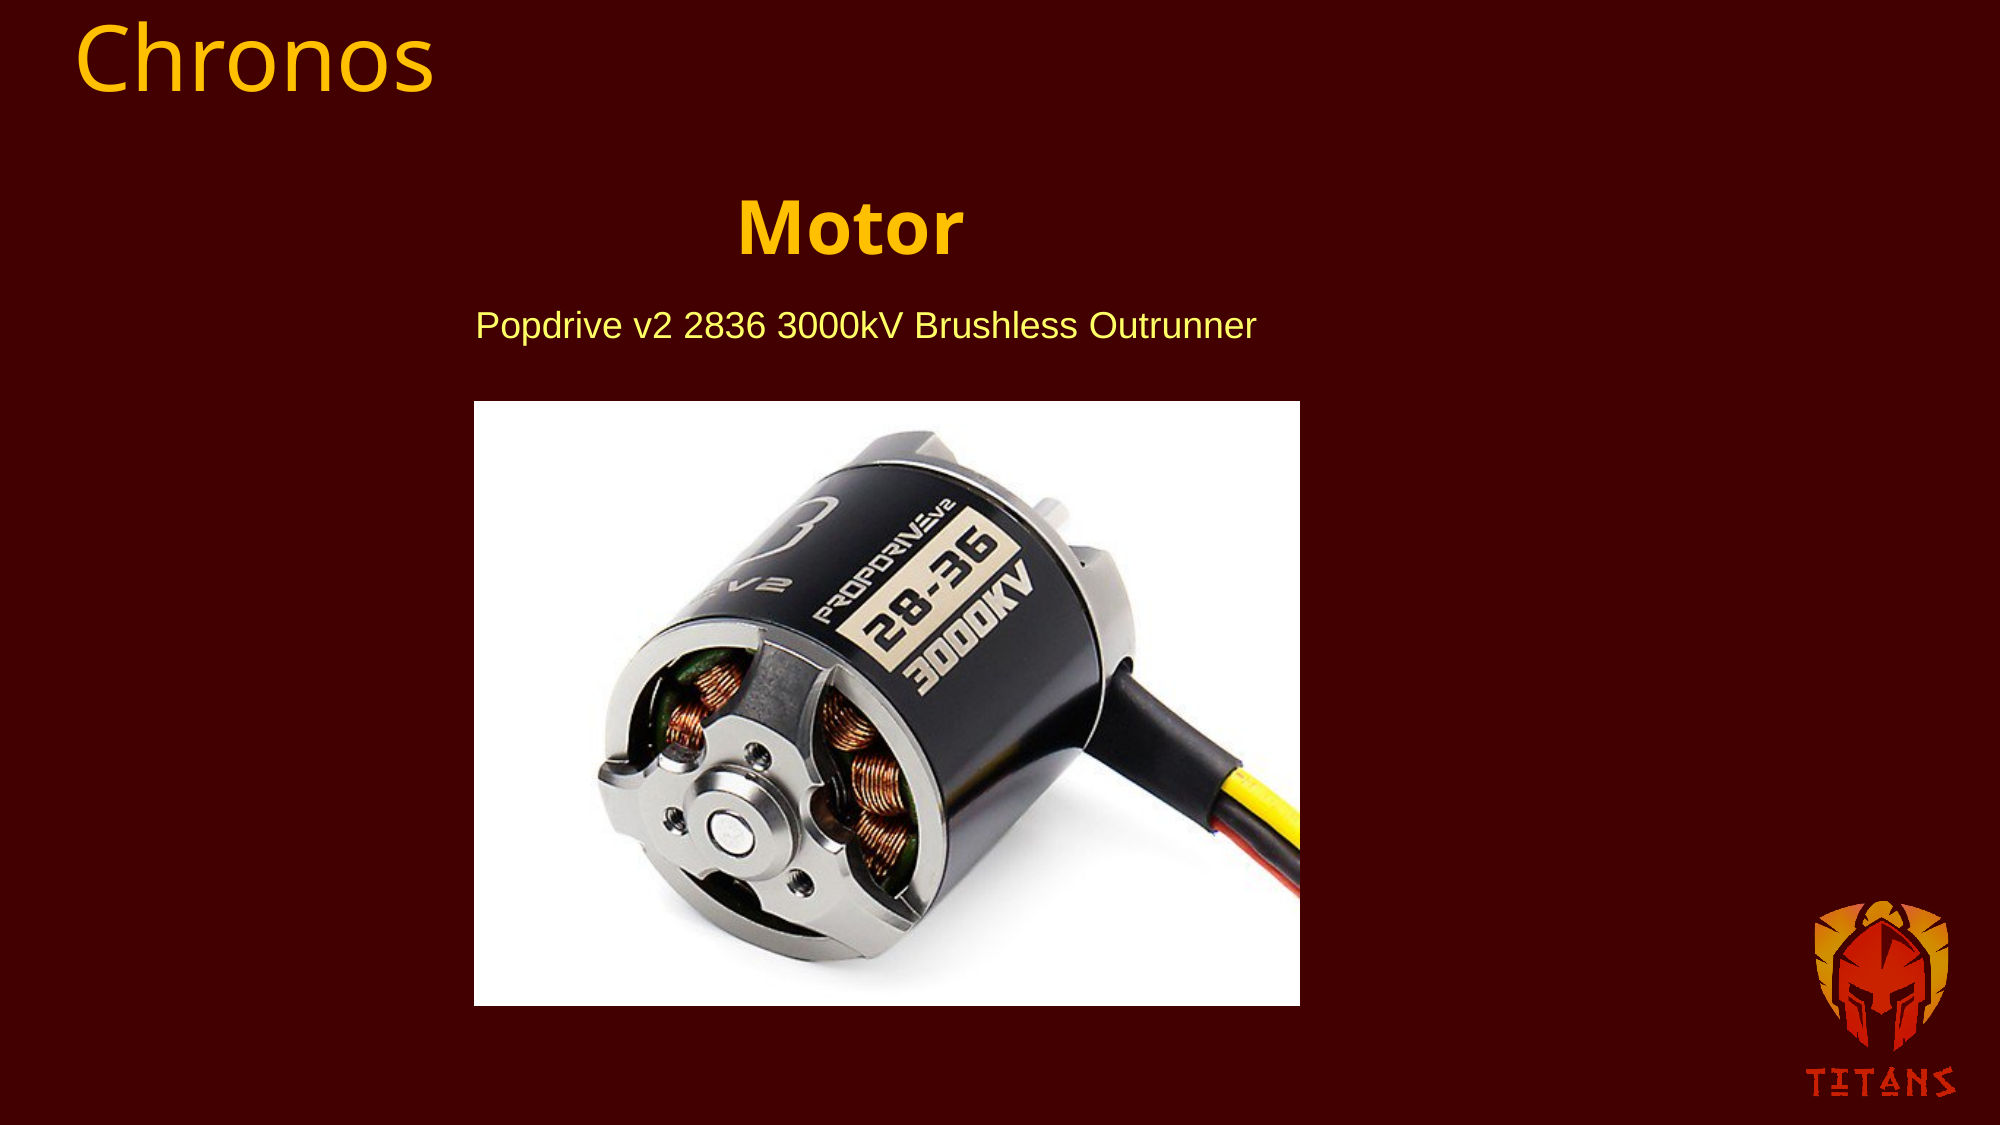

# Chronos
Motor
Popdrive v2 2836 3000kV Brushless Outrunner